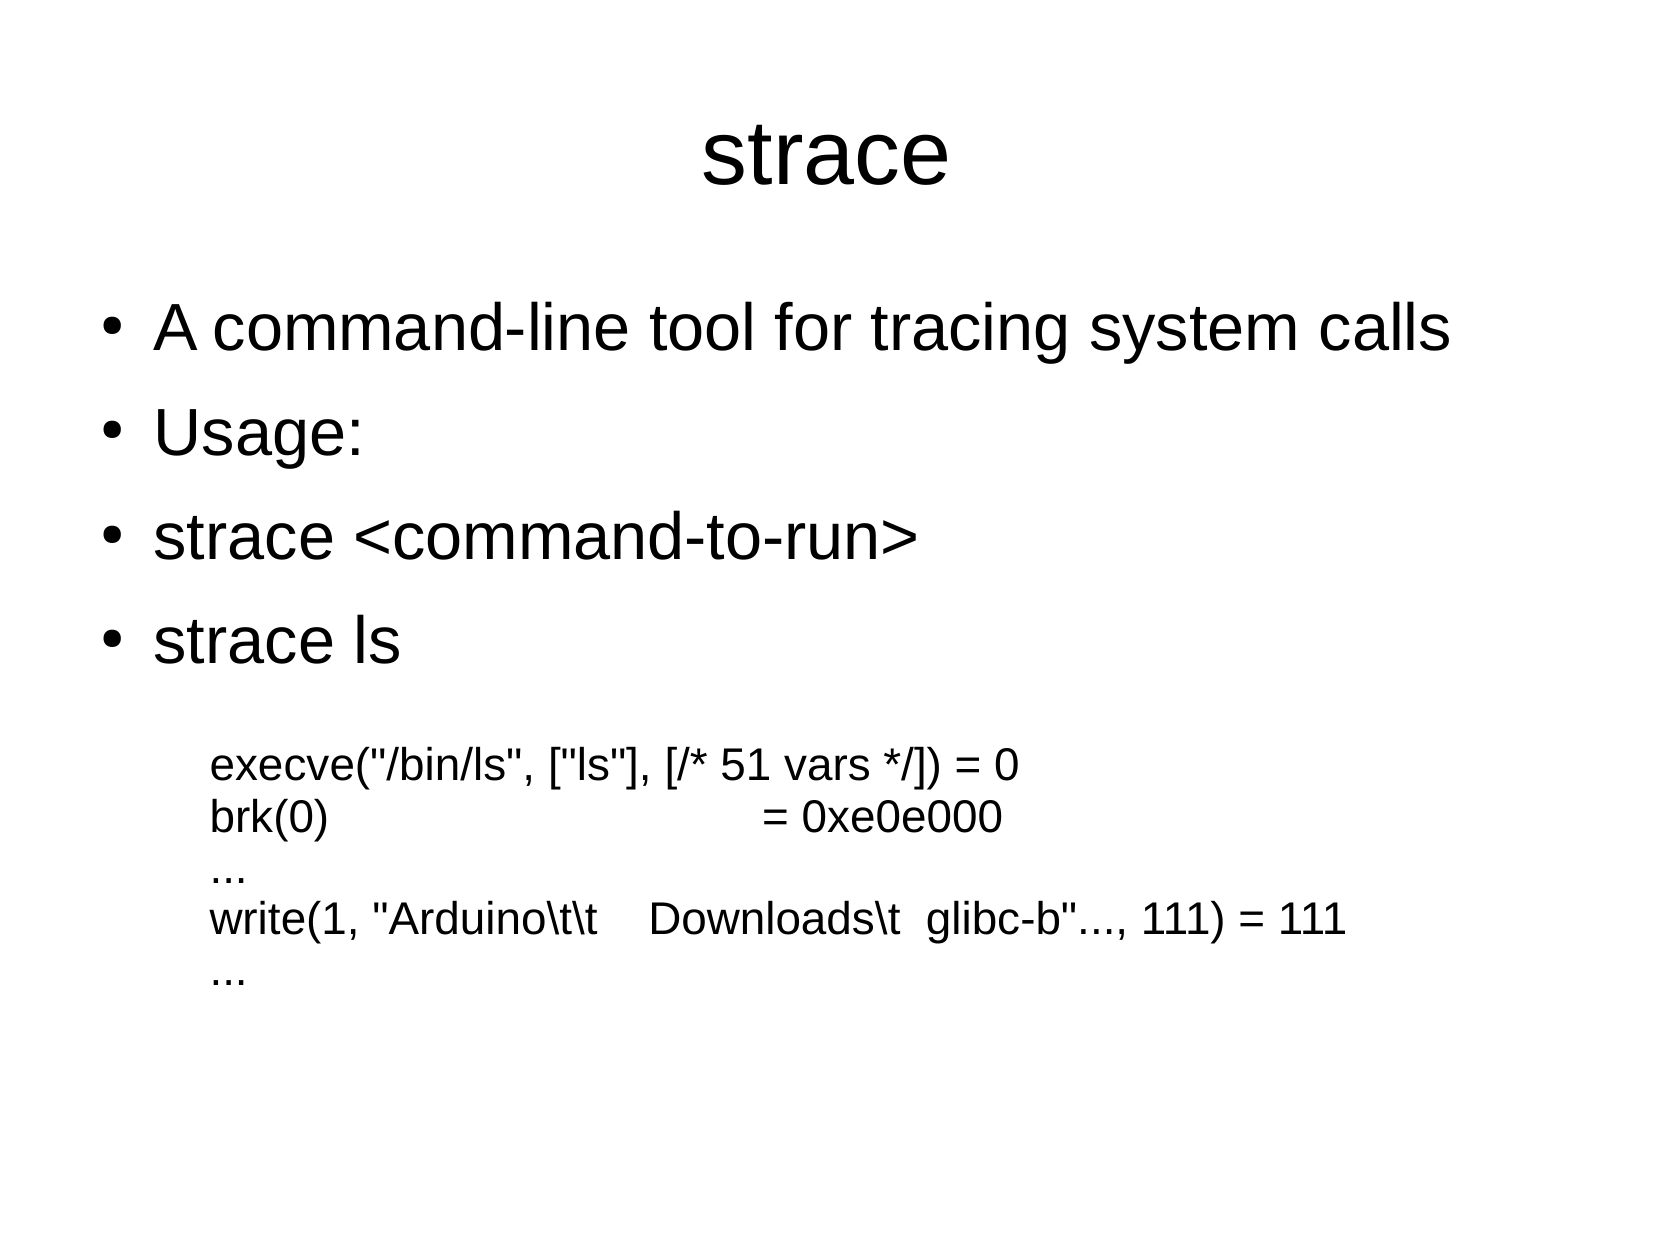

# strace
A command-line tool for tracing system calls
Usage:
strace <command-to-run>
strace ls
execve("/bin/ls", ["ls"], [/* 51 vars */]) = 0
brk(0) = 0xe0e000
...
write(1, "Arduino\t\t Downloads\t glibc-b"..., 111) = 111
...